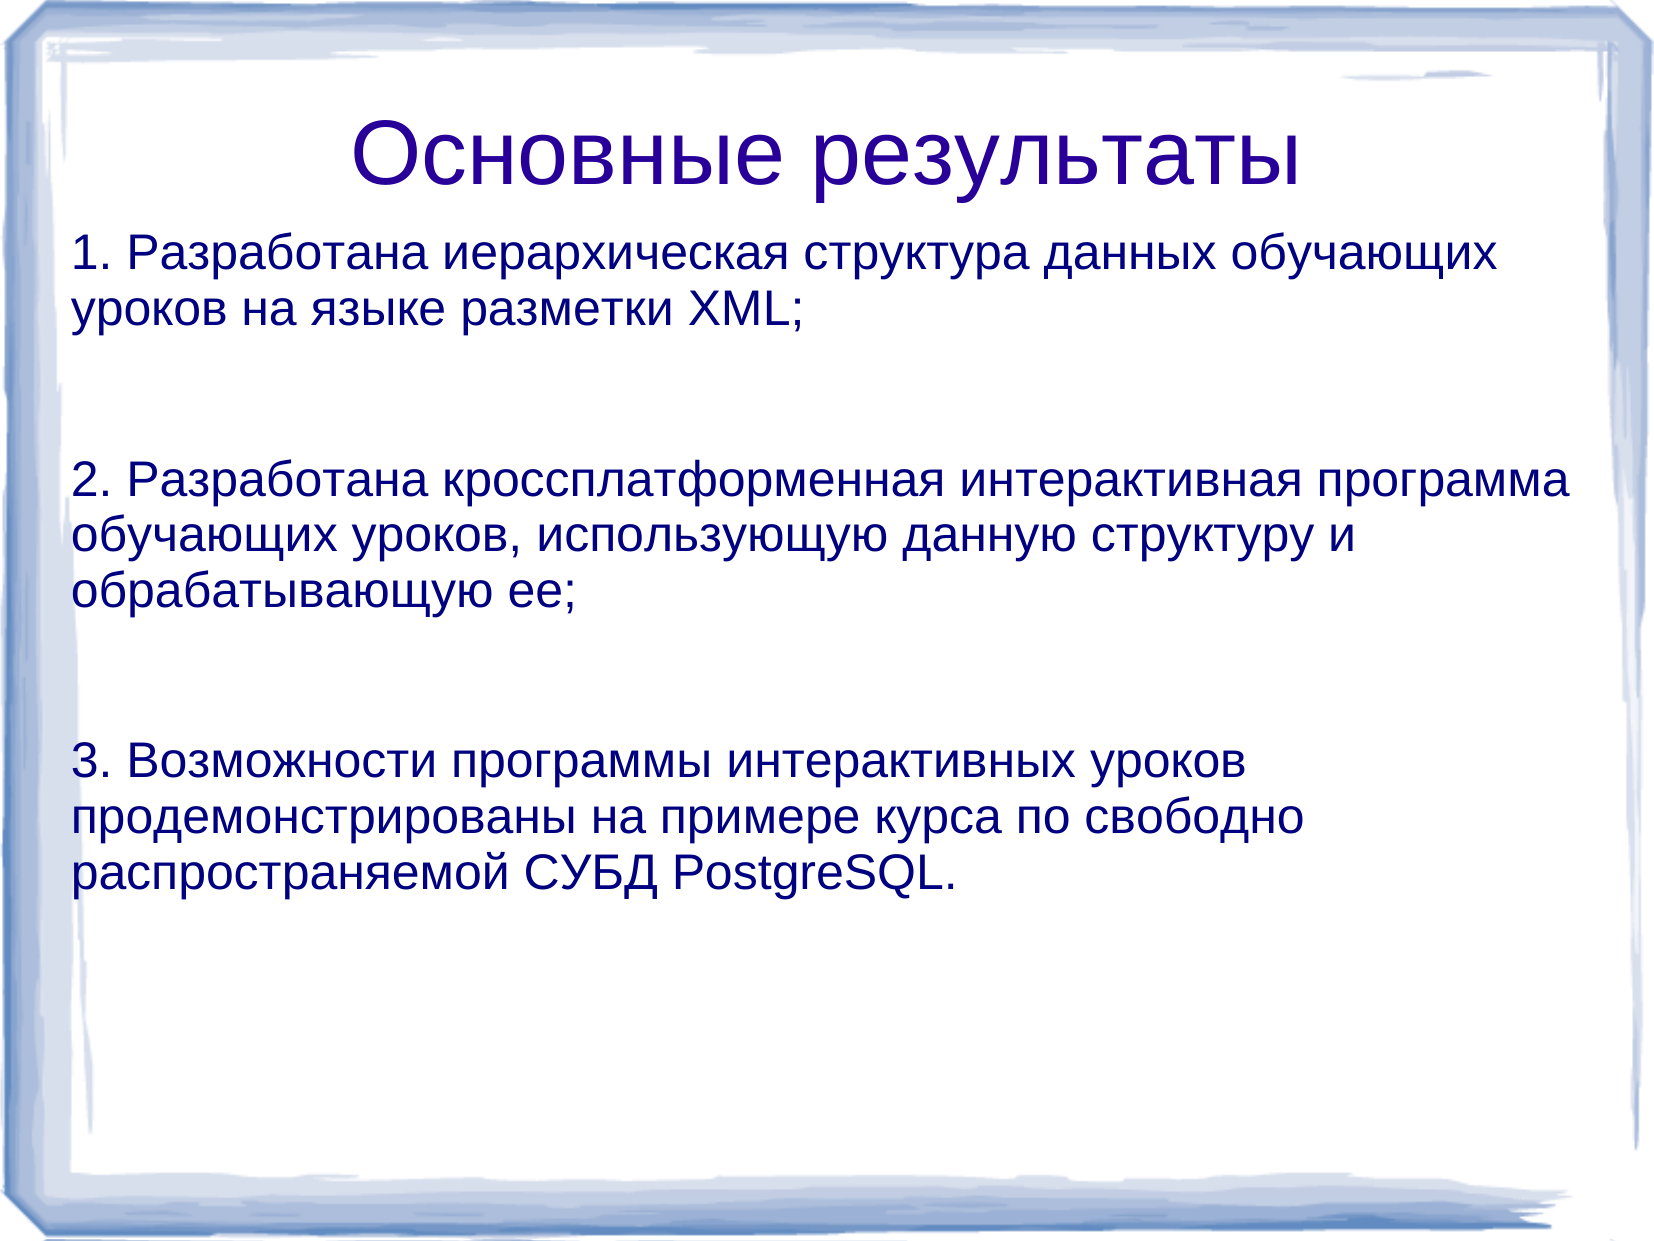

# Основные результаты
1. Разработана иерархическая структура данных обучающих уроков на языке разметки XML;
2. Разработана кроссплатформенная интерактивная программа обучающих уроков, использующую данную структуру и обрабатывающую ее;
3. Возможности программы интерактивных уроков продемонстрированы на примере курса по свободно распространяемой СУБД PostgreSQL.